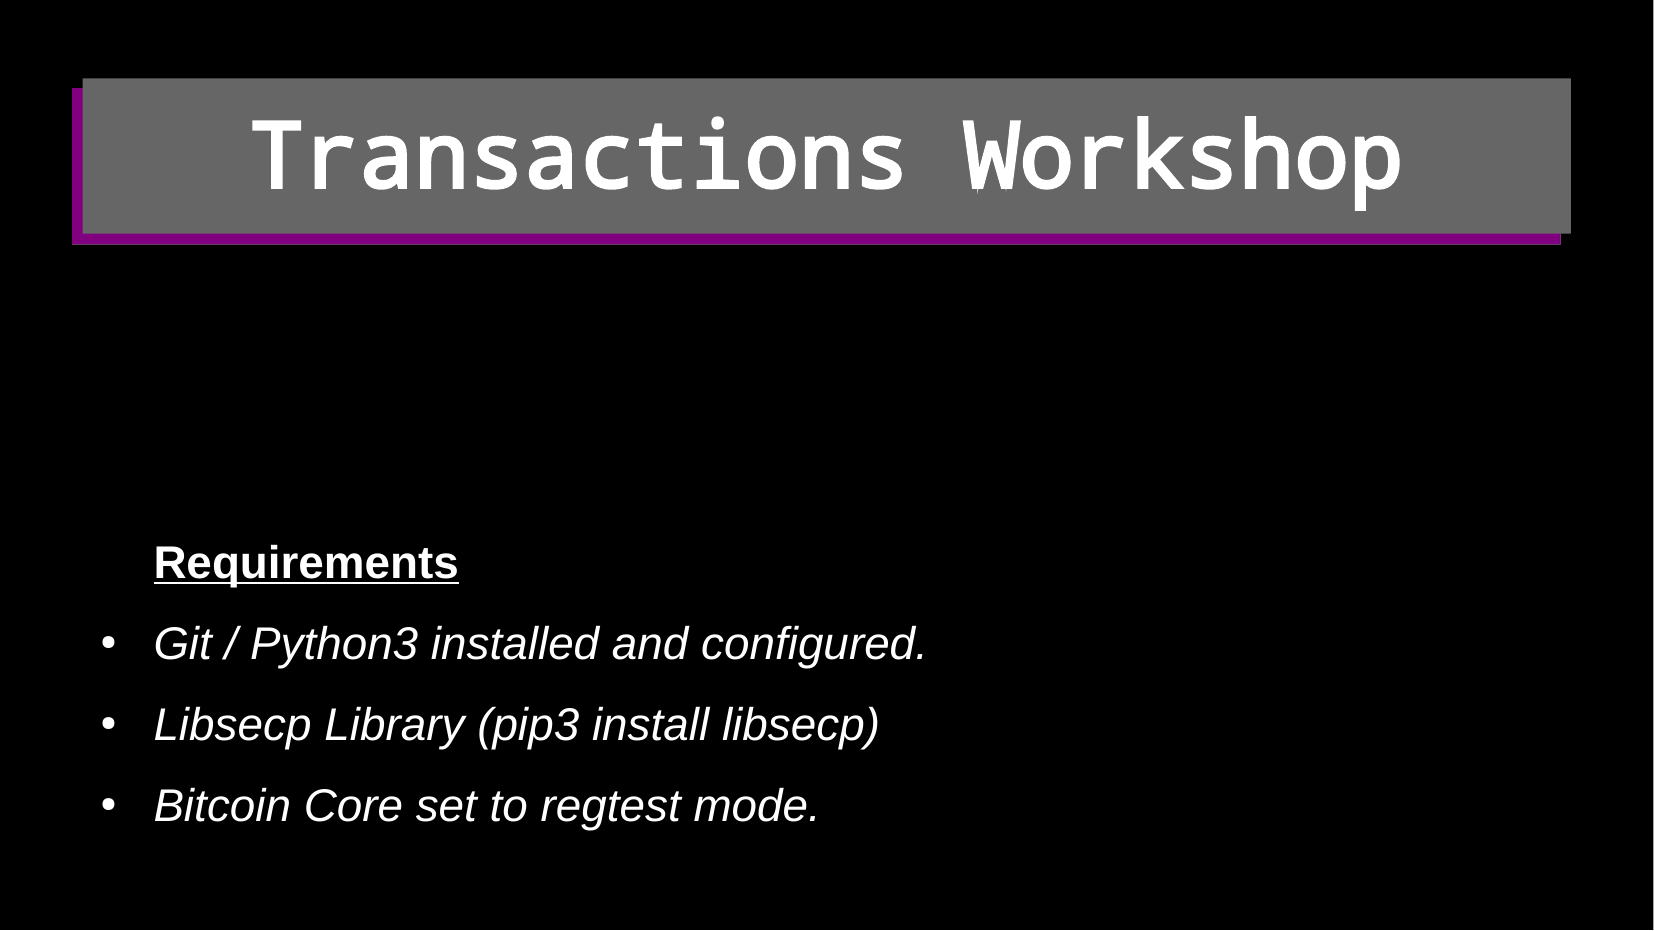

# Transactions Workshop
Requirements
Git / Python3 installed and configured.
Libsecp Library (pip3 install libsecp)
Bitcoin Core set to regtest mode.